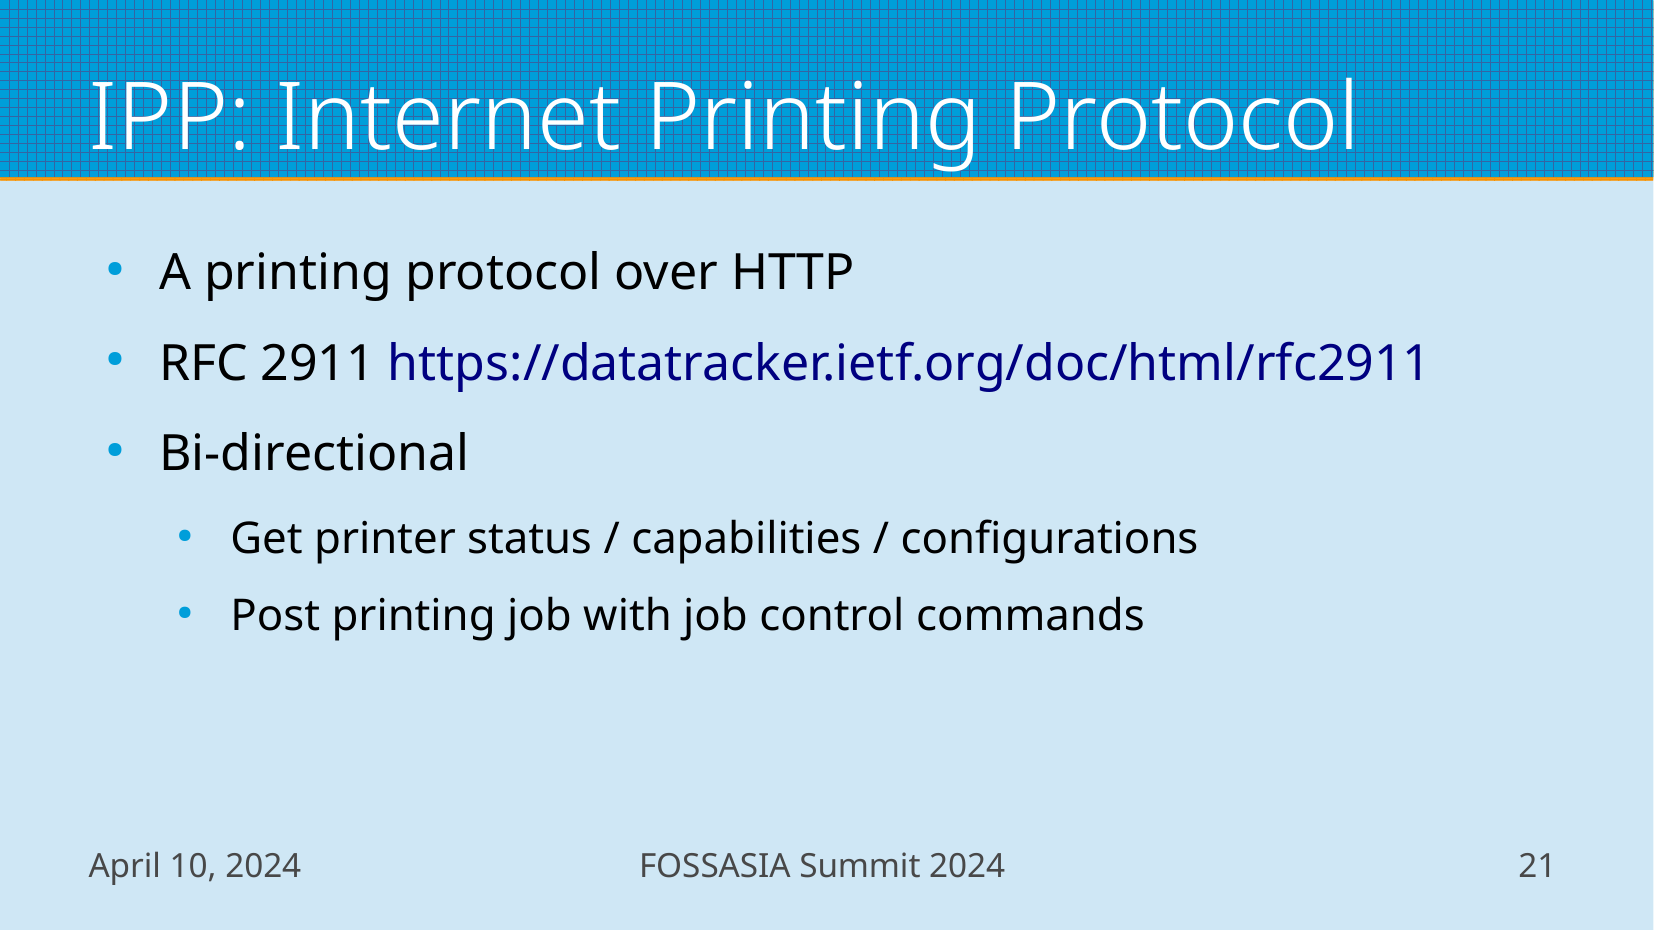

# IPP: Internet Printing Protocol
A printing protocol over HTTP
RFC 2911 https://datatracker.ietf.org/doc/html/rfc2911
Bi-directional
Get printer status / capabilities / configurations
Post printing job with job control commands
April 10, 2024
FOSSASIA Summit 2024
21